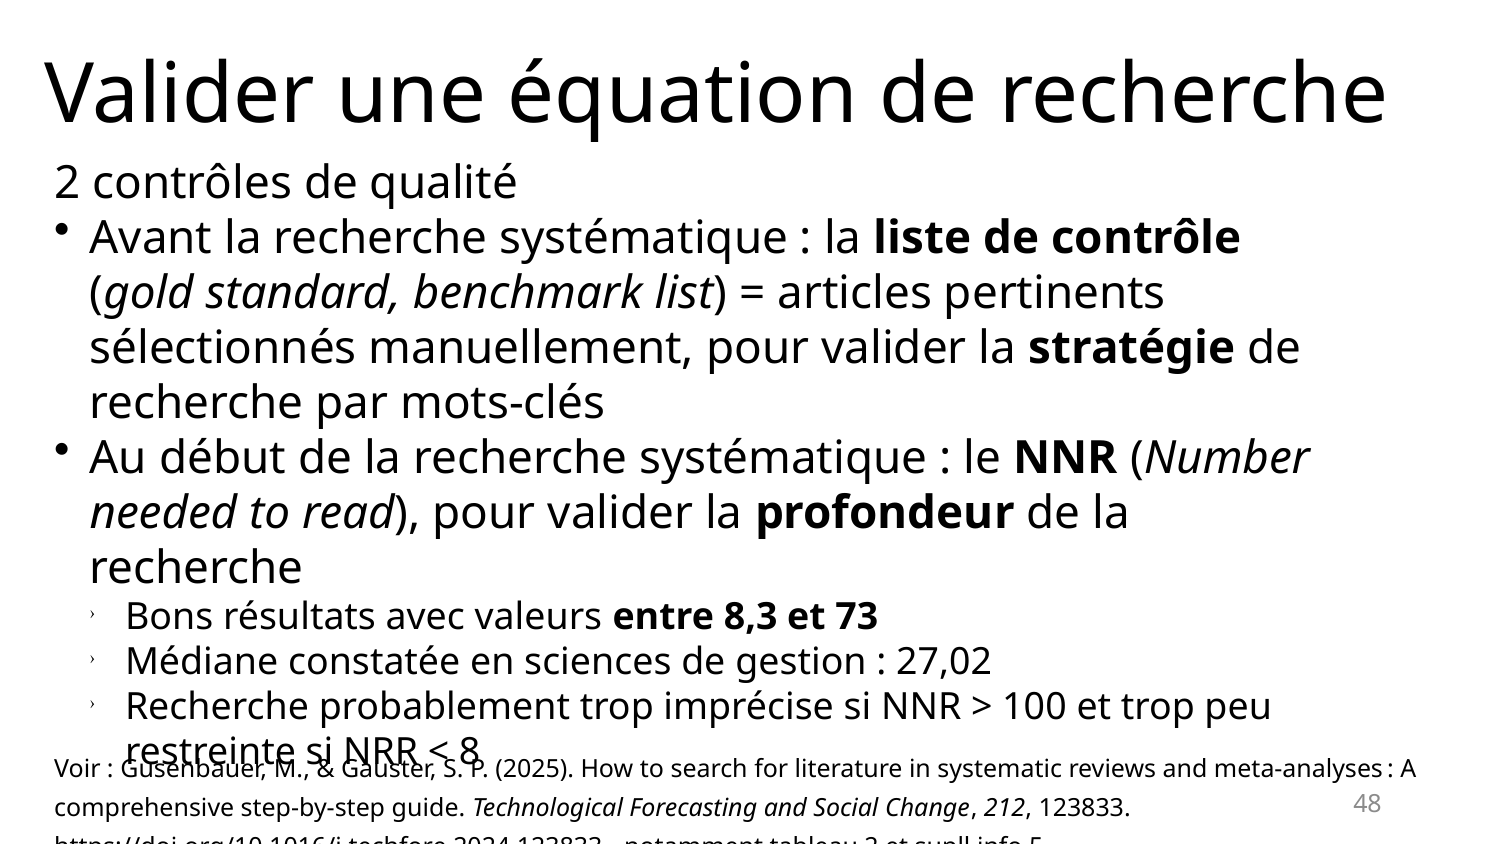

# Valider une équation de recherche
2 contrôles de qualité
Avant la recherche systématique : la liste de contrôle (gold standard, benchmark list) = articles pertinents sélectionnés manuellement, pour valider la stratégie de recherche par mots-clés
Au début de la recherche systématique : le NNR (Number needed to read), pour valider la profondeur de la recherche
Bons résultats avec valeurs entre 8,3 et 73
Médiane constatée en sciences de gestion : 27,02
Recherche probablement trop imprécise si NNR > 100 et trop peu restreinte si NRR < 8
Voir : Gusenbauer, M., & Gauster, S. P. (2025). How to search for literature in systematic reviews and meta-analyses : A comprehensive step-by-step guide. Technological Forecasting and Social Change, 212, 123833. https://doi.org/10.1016/j.techfore.2024.123833 - notamment tableau 2 et supll info 5
48